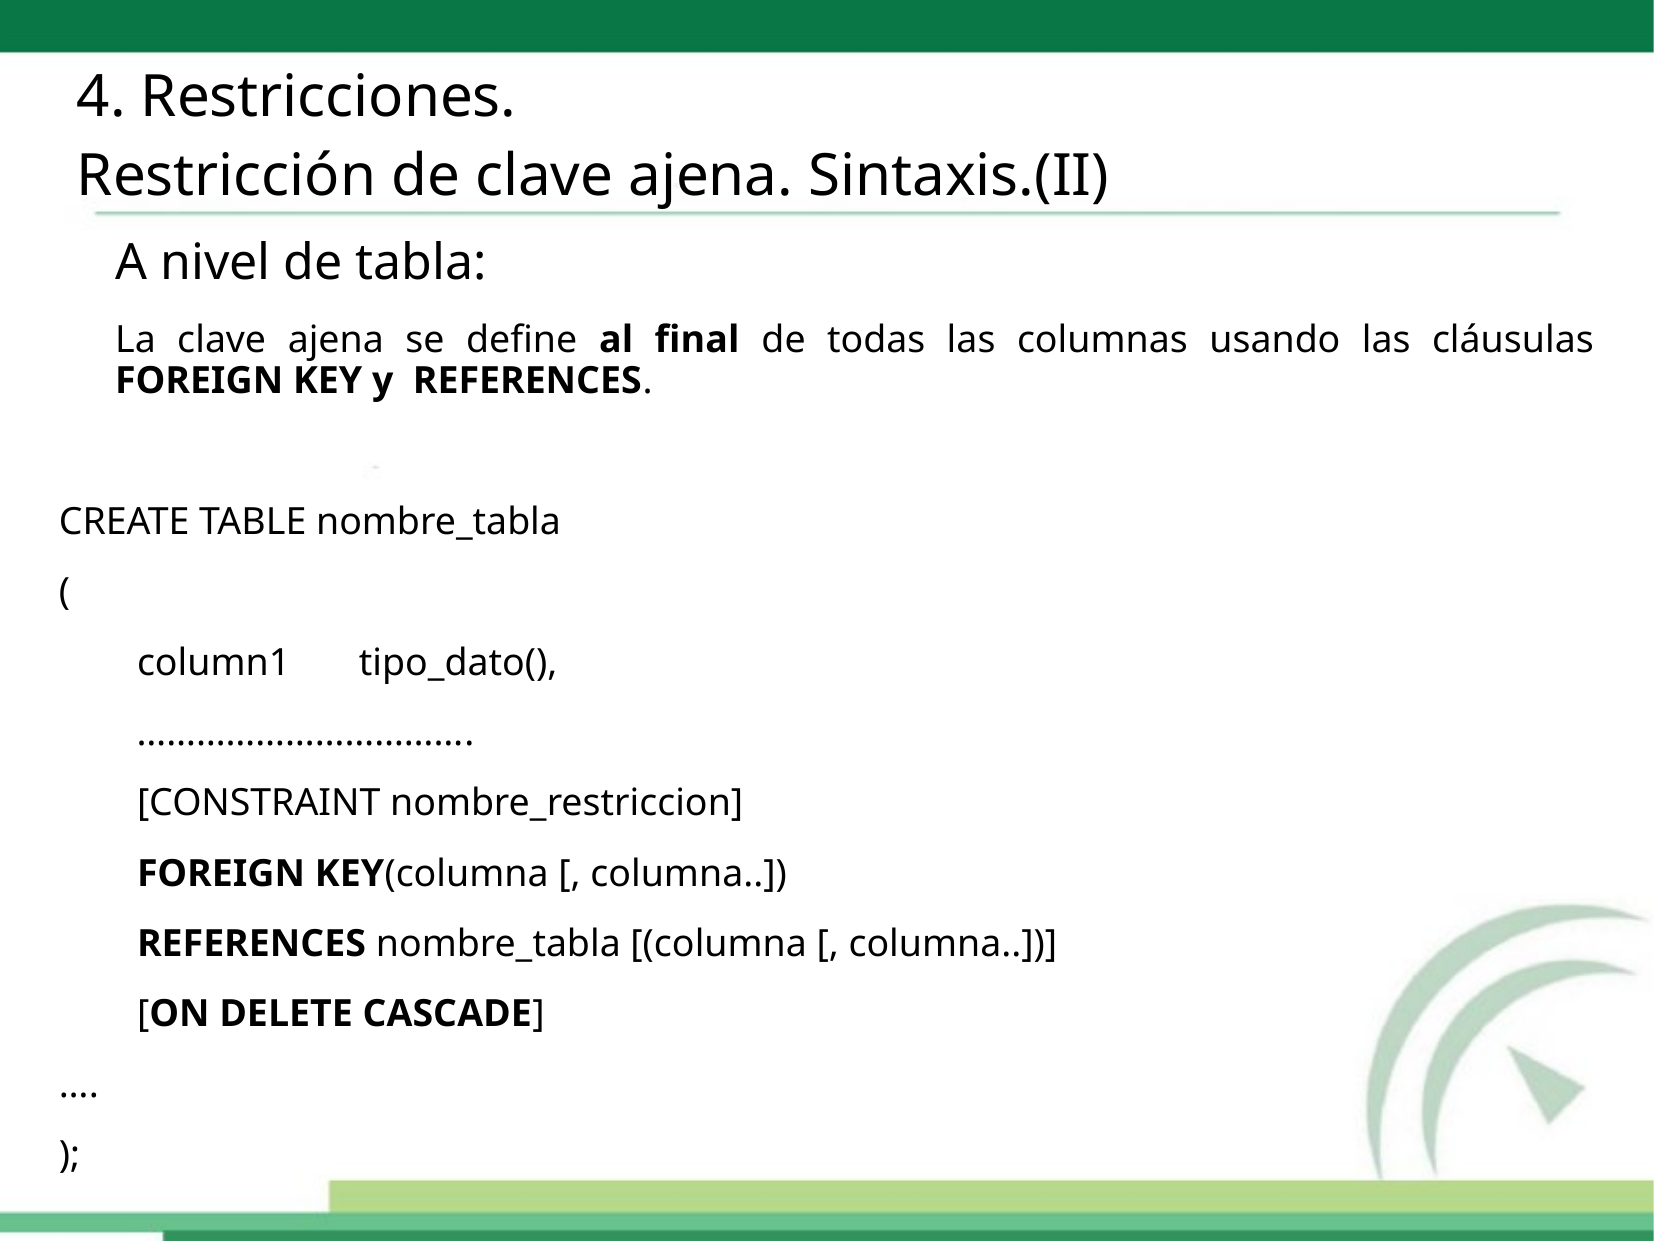

# 4. Restricciones. Restricción de clave ajena. Sintaxis.(II)
A nivel de tabla:
La clave ajena se define al final de todas las columnas usando las cláusulas FOREIGN KEY y REFERENCES.
CREATE TABLE nombre_tabla
(
 column1	tipo_dato(),
 …………………………….
 [CONSTRAINT nombre_restriccion]
 FOREIGN KEY(columna [, columna..])
 REFERENCES nombre_tabla [(columna [, columna..])]
 [ON DELETE CASCADE]
….
);